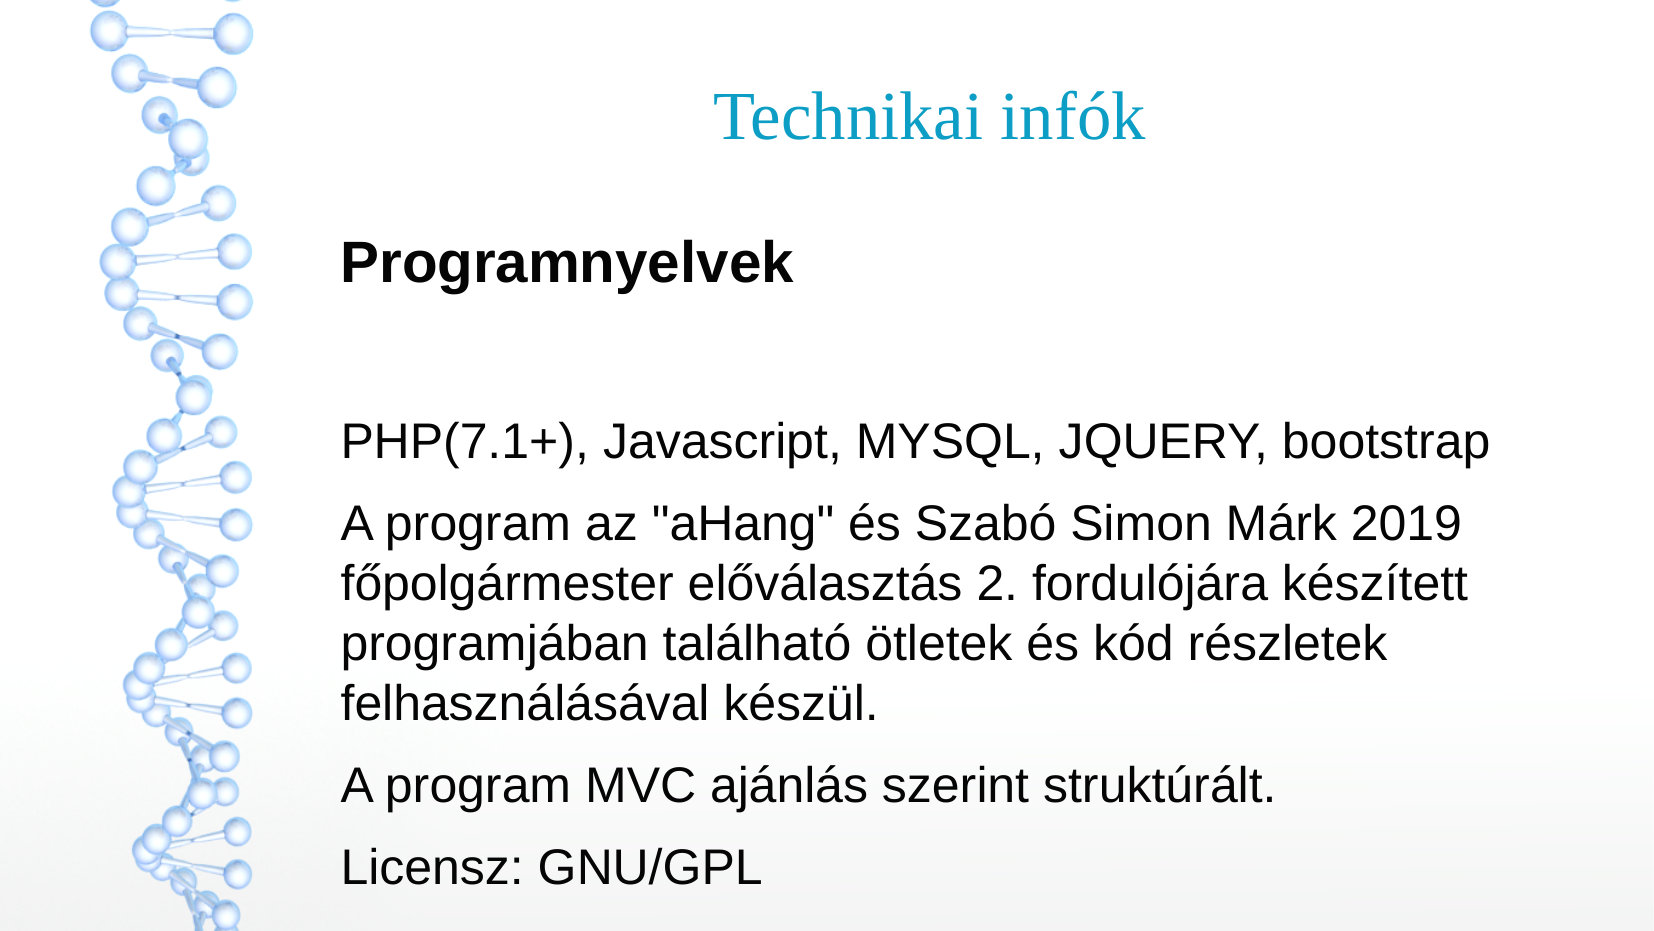

Technikai infók
Programnyelvek
PHP(7.1+), Javascript, MYSQL, JQUERY, bootstrap
A program az "aHang" és Szabó Simon Márk 2019 főpolgármester előválasztás 2. fordulójára készített programjában található ötletek és kód részletek felhasználásával készül.
A program MVC ajánlás szerint struktúrált.
Licensz: GNU/GPL